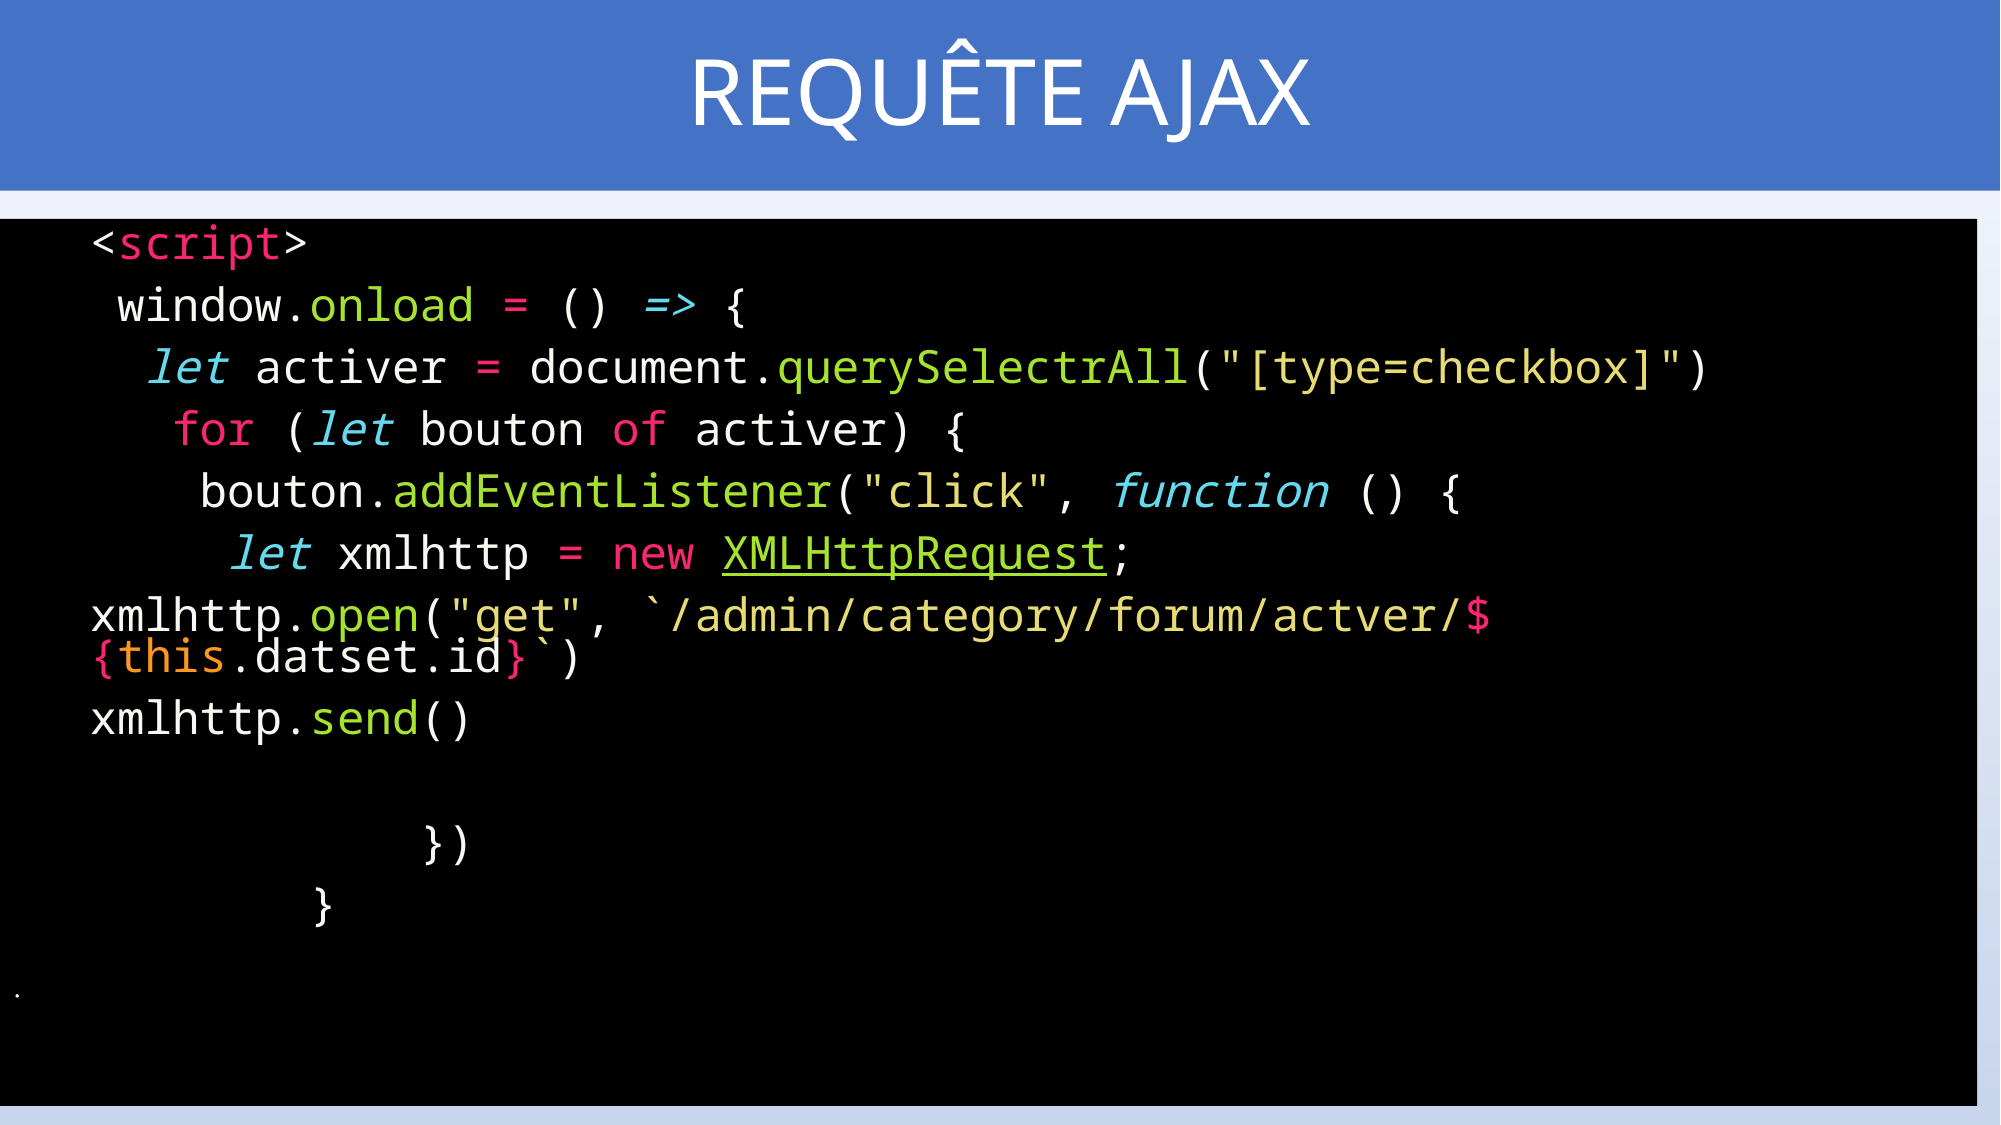

# REQUÊTE AJAX
<script>
 window.onload = () => {
 let activer = document.querySelectrAll("[type=checkbox]")
 for (let bouton of activer) {
 bouton.addEventListener("click", function () {
 let xmlhttp = new XMLHttpRequest;
xmlhttp.open("get", `/admin/category/forum/actver/${this.datset.id}`)
xmlhttp.send()
            })
        }